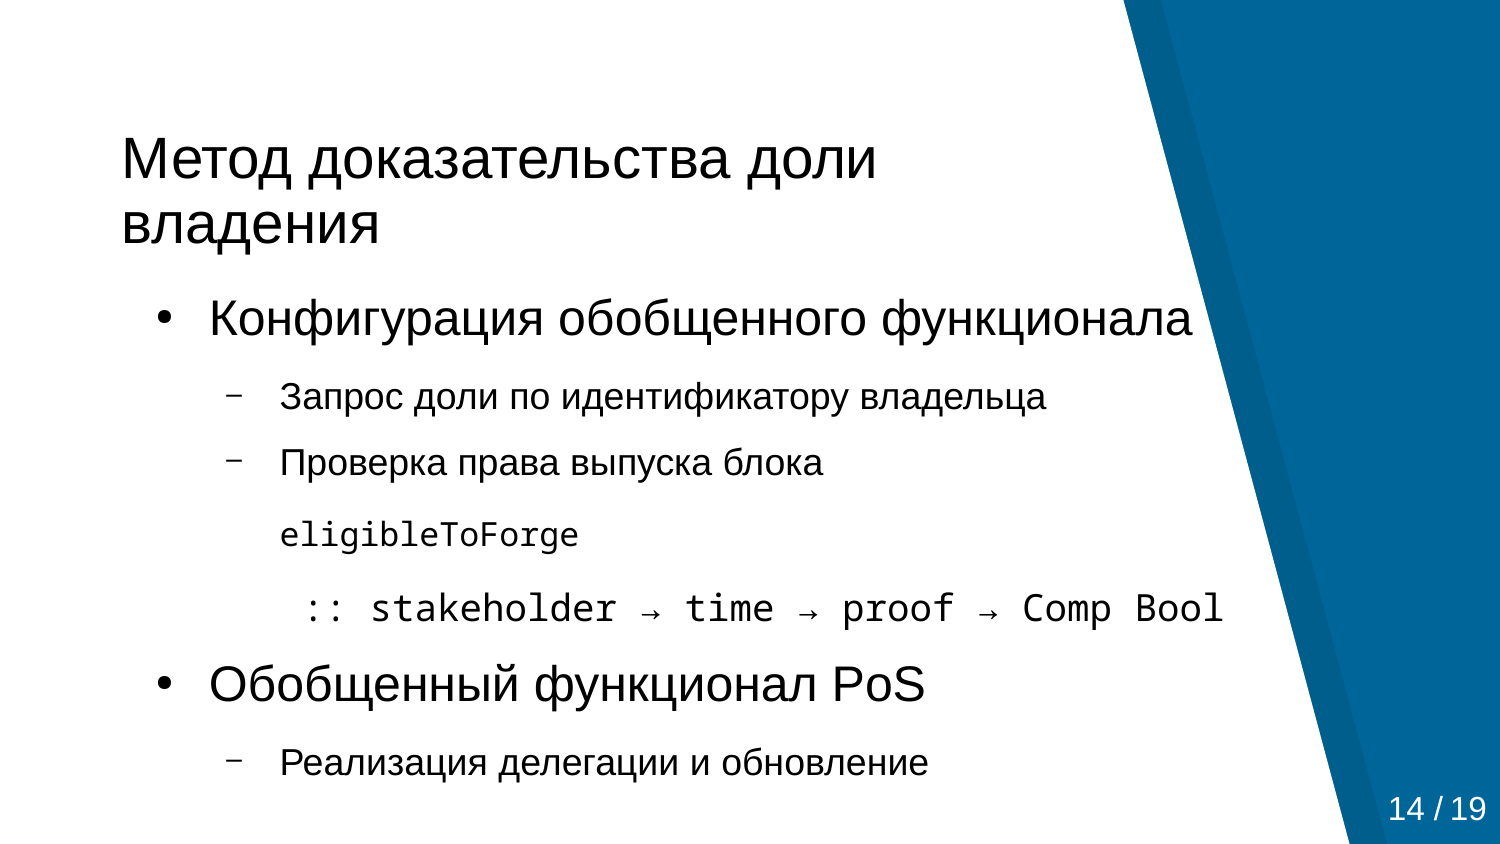

# Метод доказательства доли владения
Конфигурация обобщенного функционала
Запрос доли по идентификатору владельца
Проверка права выпуска блока
eligibleToForge
 :: stakeholder → time → proof → Comp Bool
Обобщенный функционал PoS
Реализация делегации и обновление